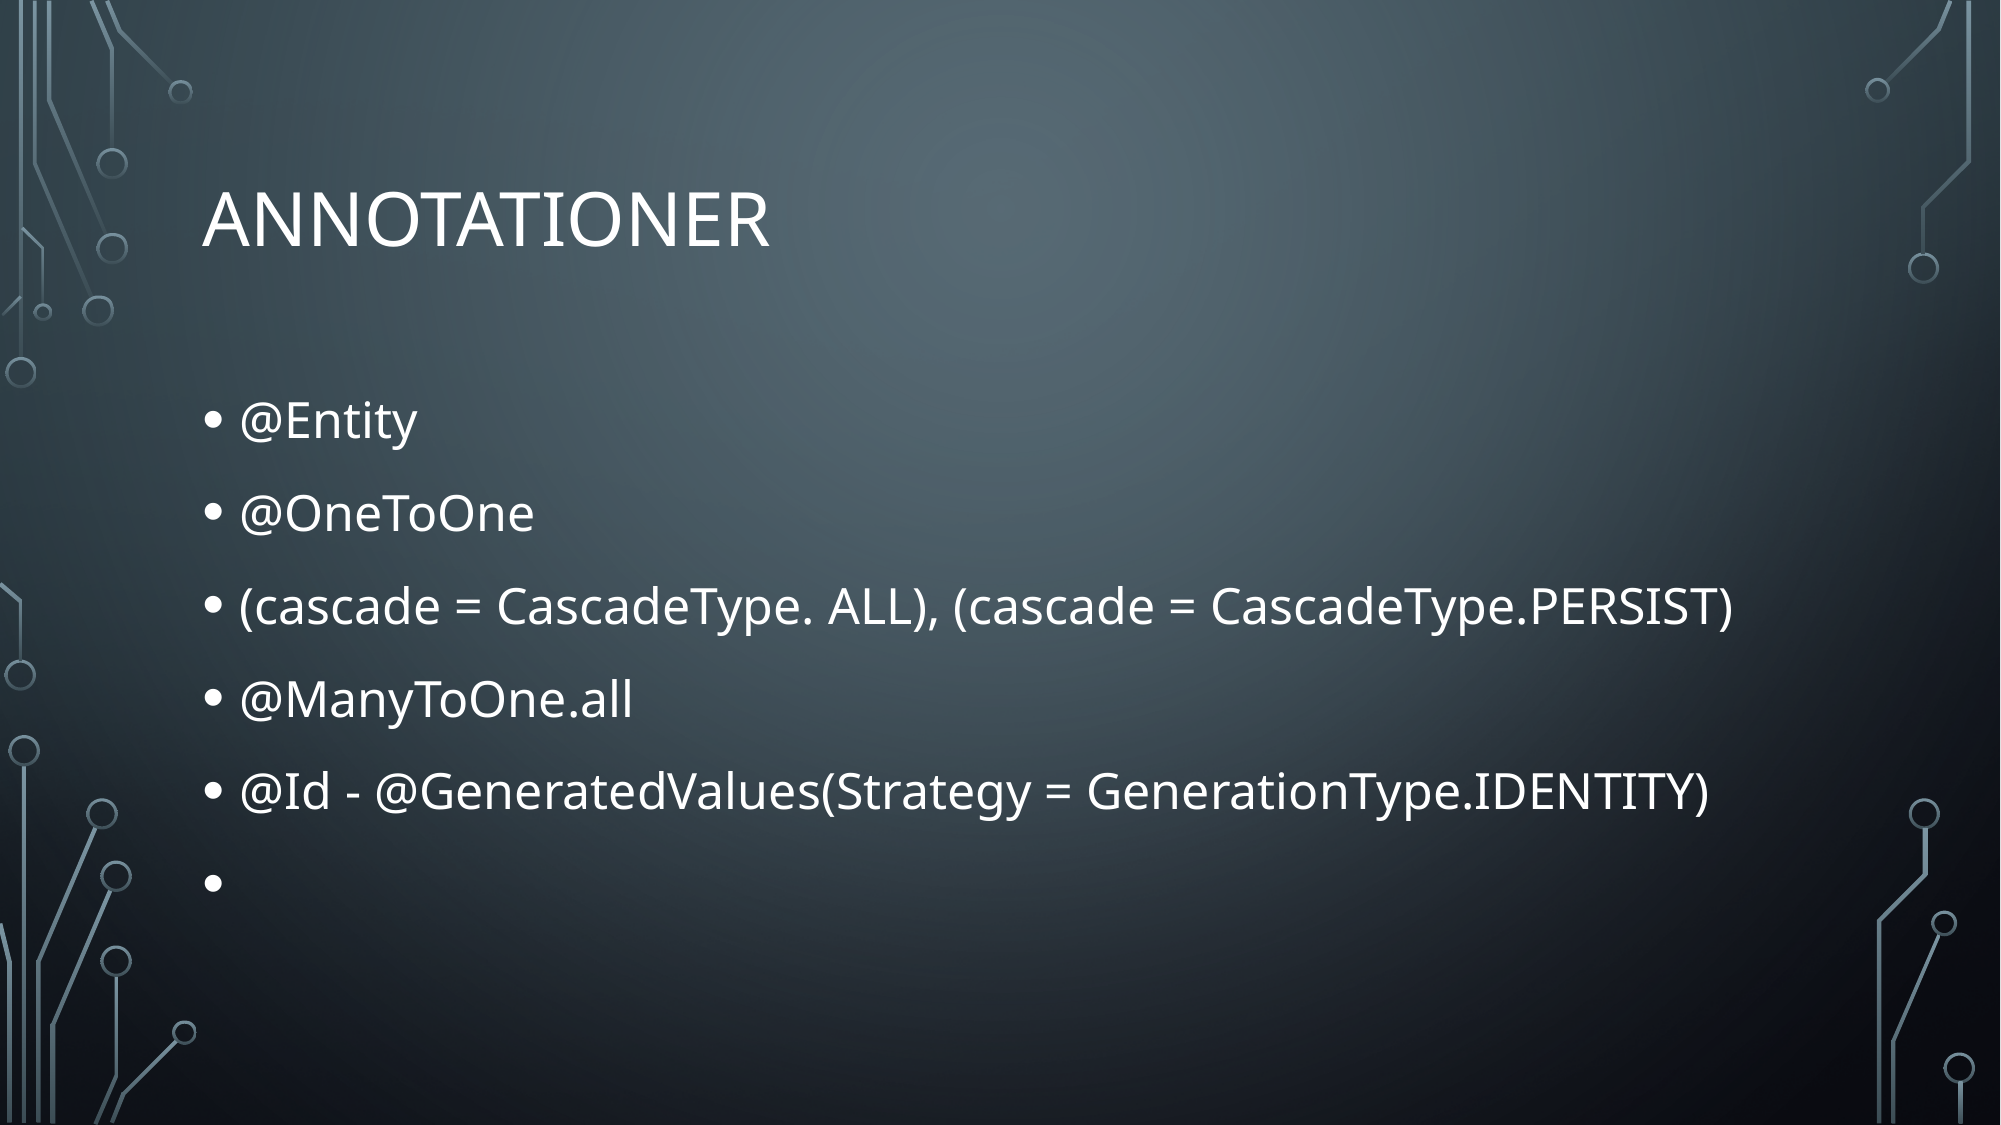

# Annotationer
@Entity
@OneToOne
(cascade = CascadeType. ALL), (cascade = CascadeType.PERSIST)
@ManyToOne.all
@Id - @GeneratedValues(Strategy = GenerationType.IDENTITY)